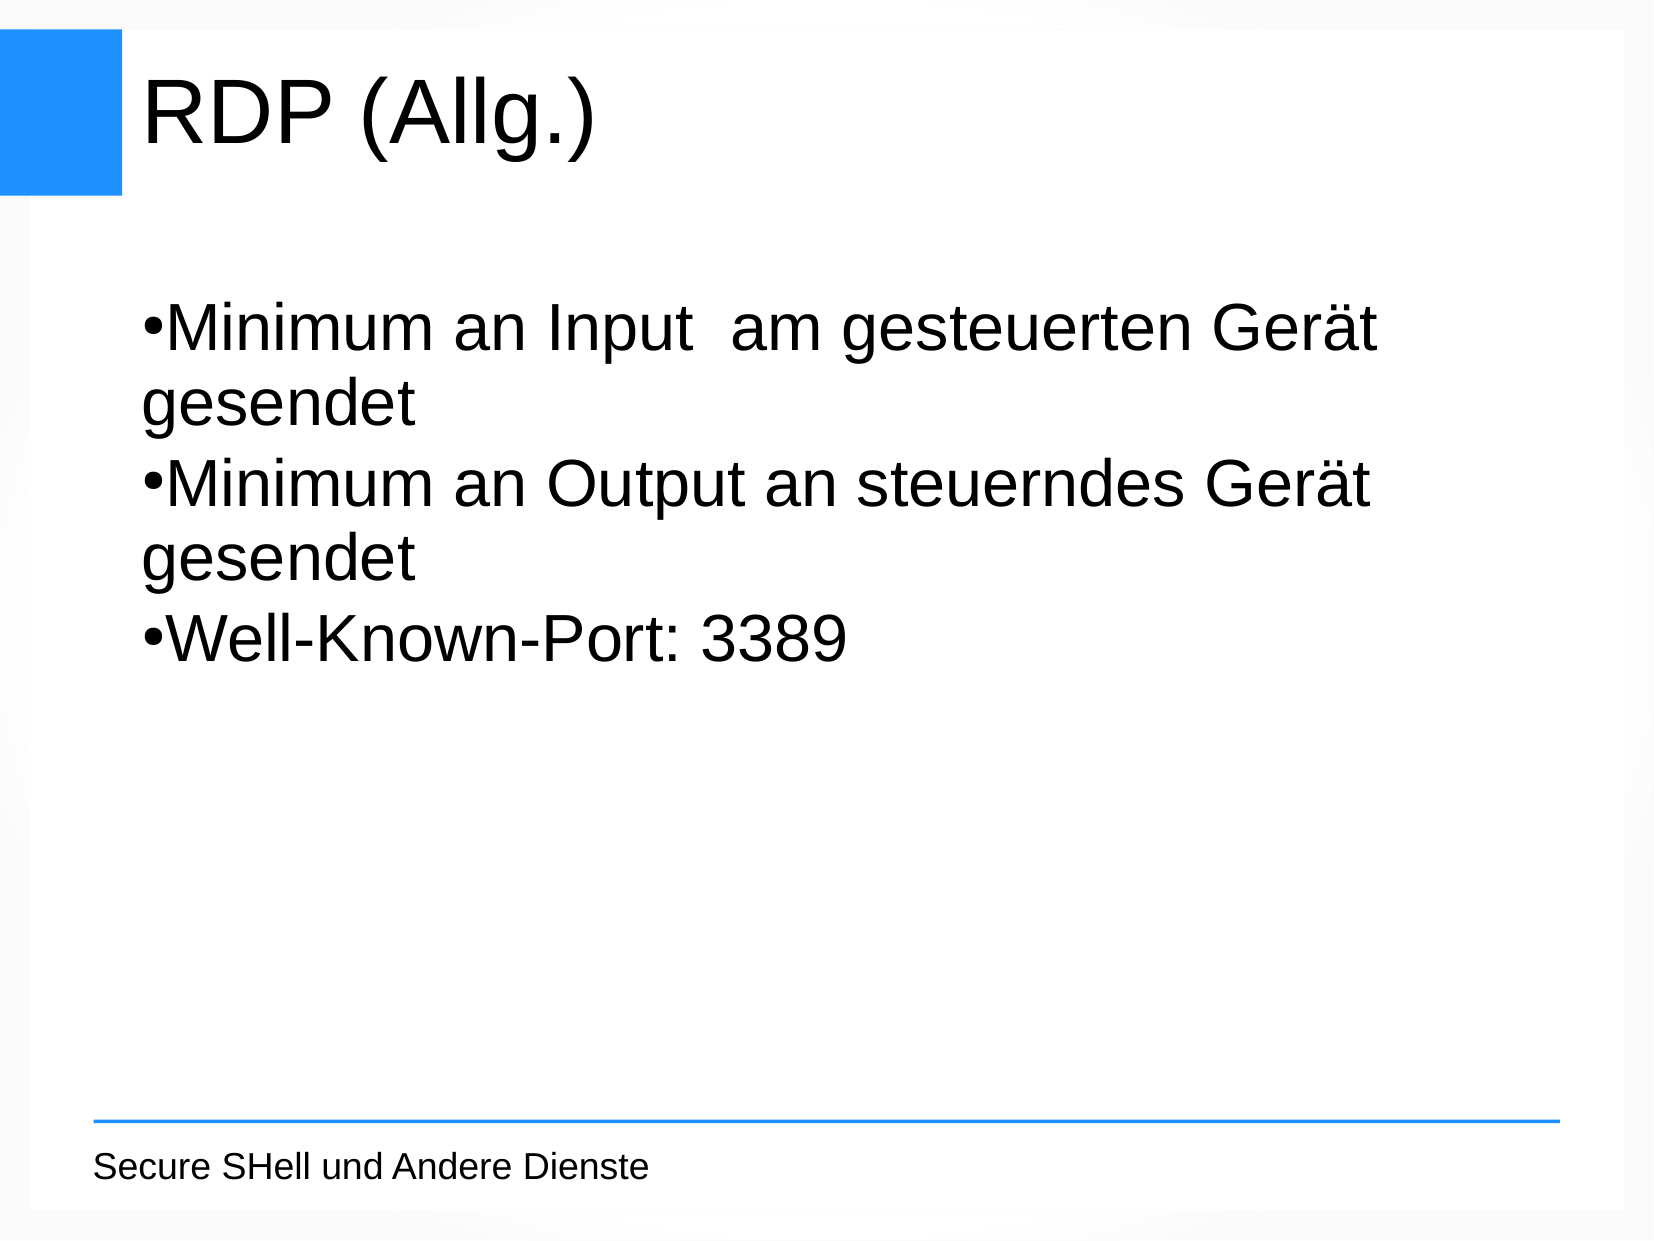

# RDP (Allg.)
Minimum an Input am gesteuerten Gerät gesendet
Minimum an Output an steuerndes Gerät gesendet
Well-Known-Port: 3389
Secure SHell und Andere Dienste